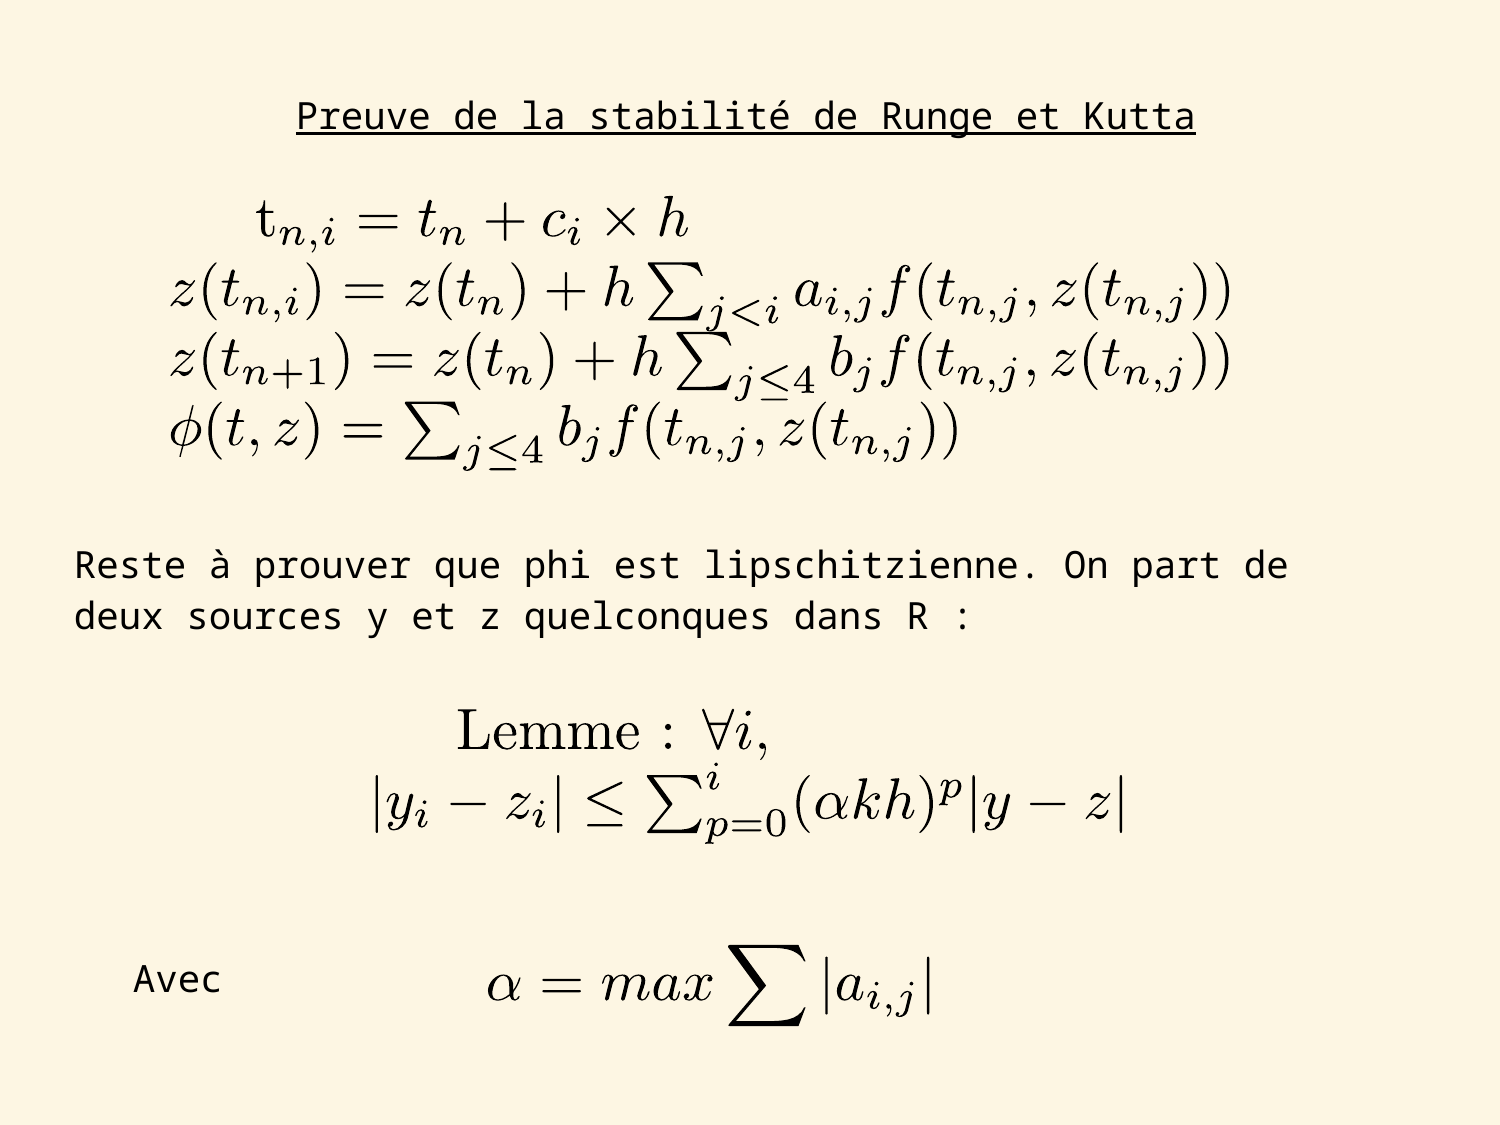

Preuve de la stabilité de Runge et Kutta
Reste à prouver que phi est lipschitzienne. On part de deux sources y et z quelconques dans R :
Avec